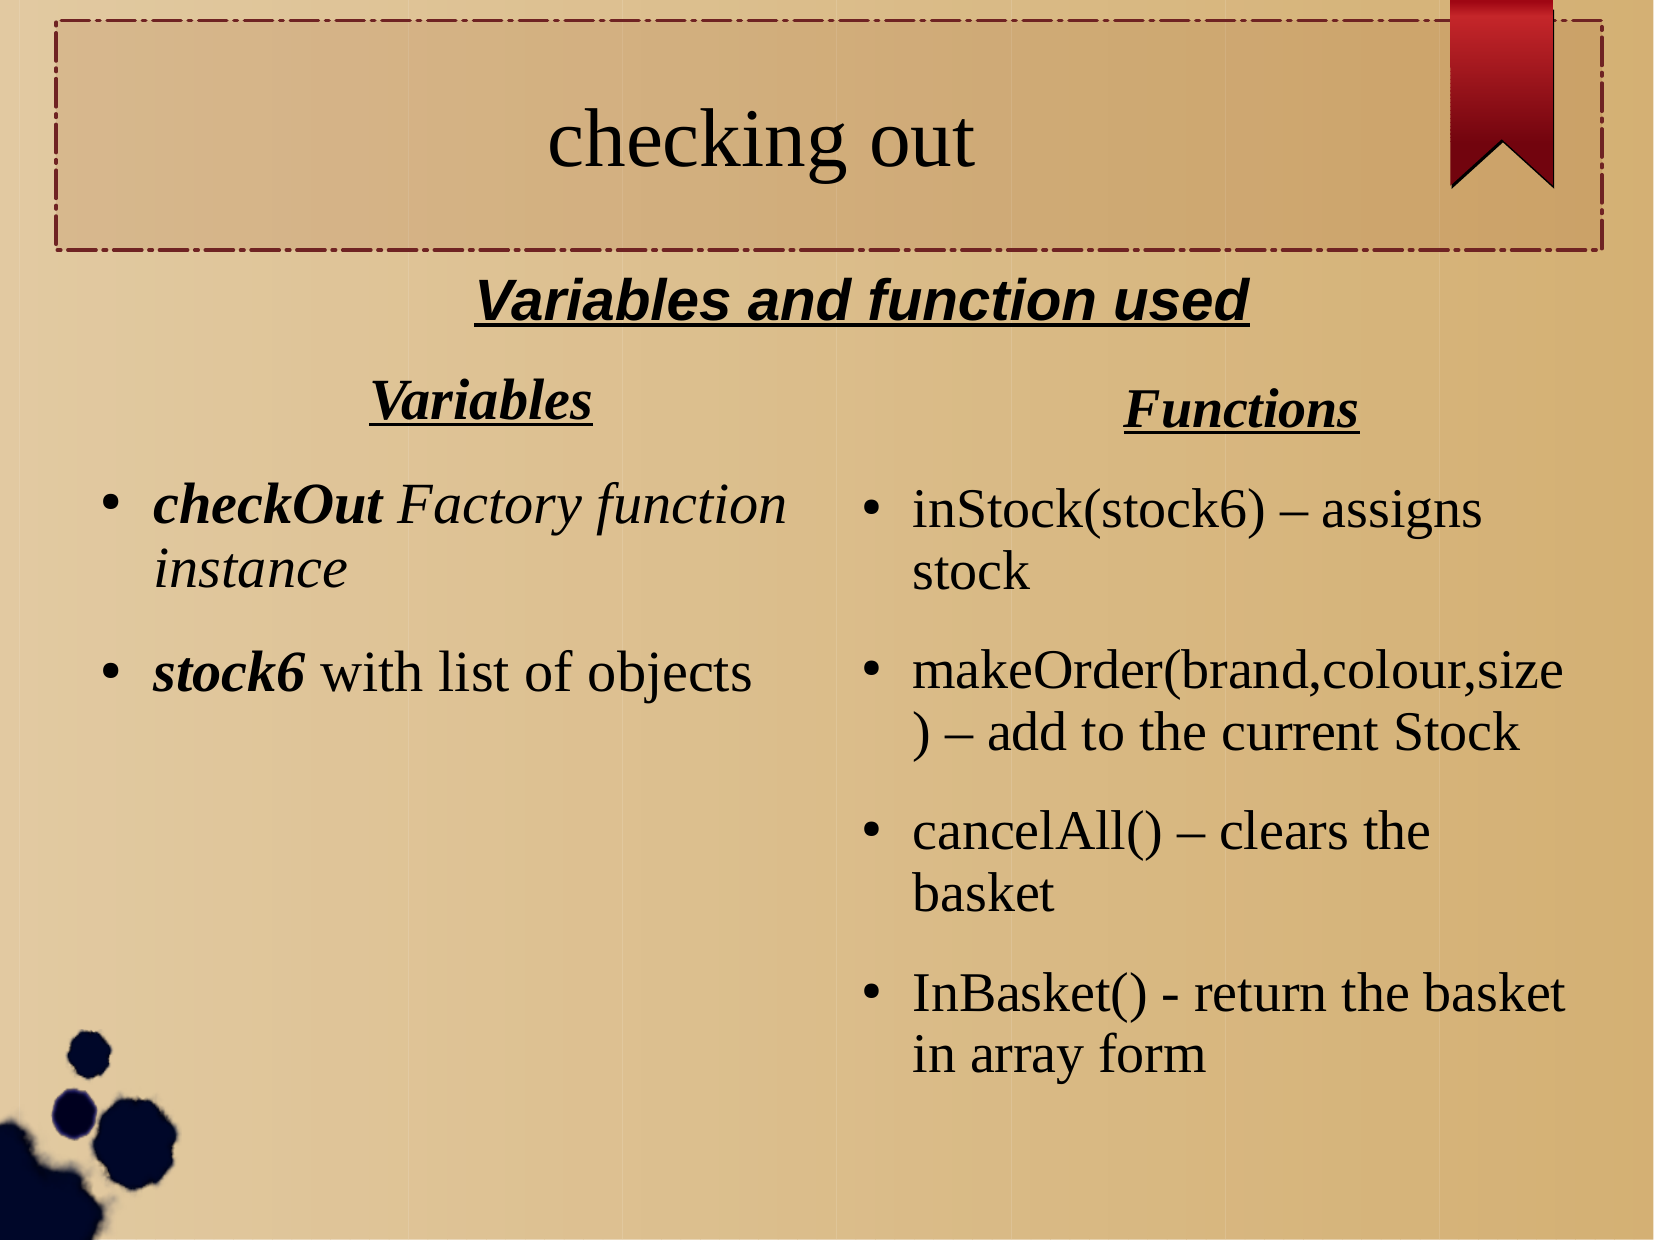

# checking out
Variables and function used
Variables
checkOut Factory function instance
stock6 with list of objects
Functions
inStock(stock6) – assigns stock
makeOrder(brand,colour,size) – add to the current Stock
cancelAll() – clears the basket
InBasket() - return the basket in array form